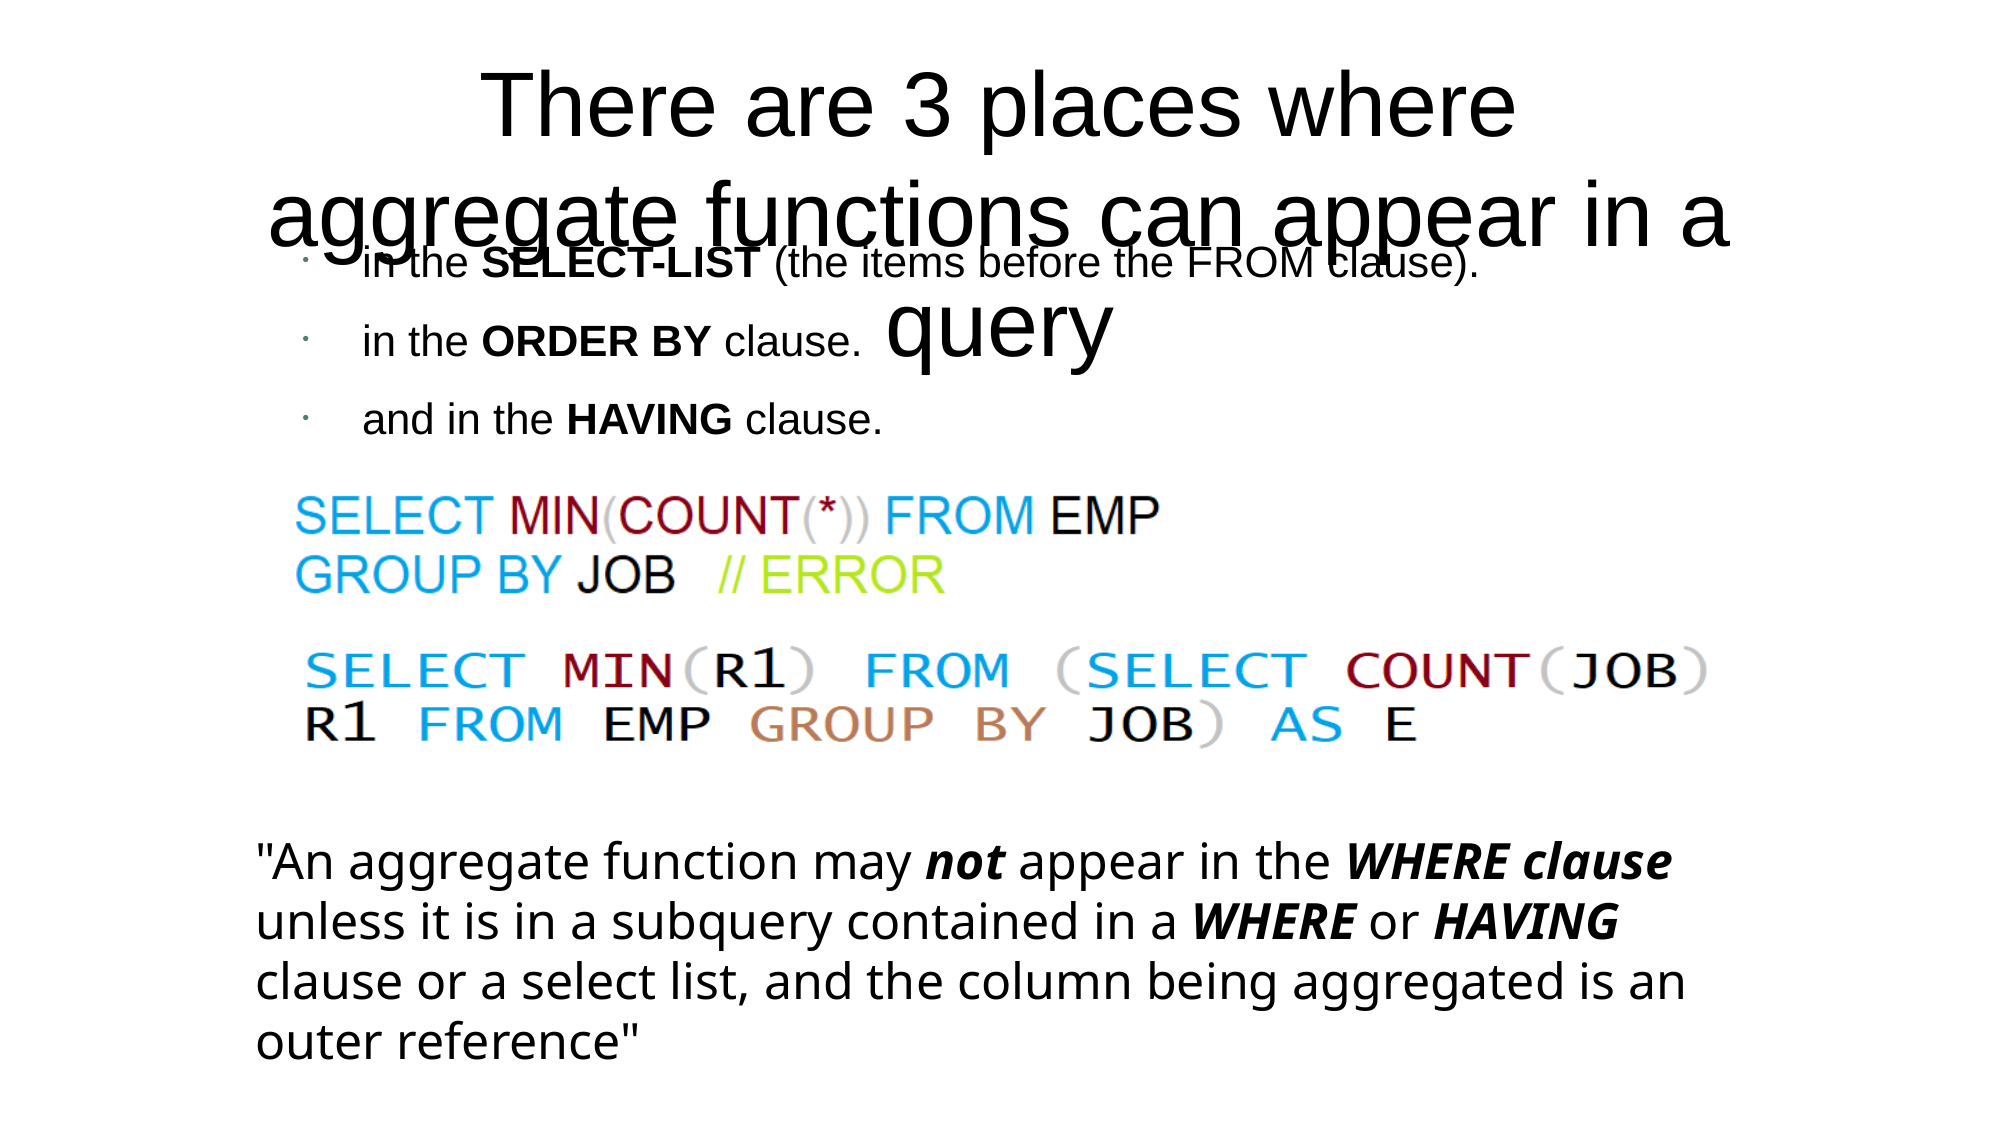

# There are 3 places where aggregate functions can appear in a query
 in the SELECT-LIST (the items before the FROM clause).
 in the ORDER BY clause.
 and in the HAVING clause.
"An aggregate function may not appear in the WHERE clause unless it is in a subquery contained in a WHERE or HAVING clause or a select list, and the column being aggregated is an outer reference"